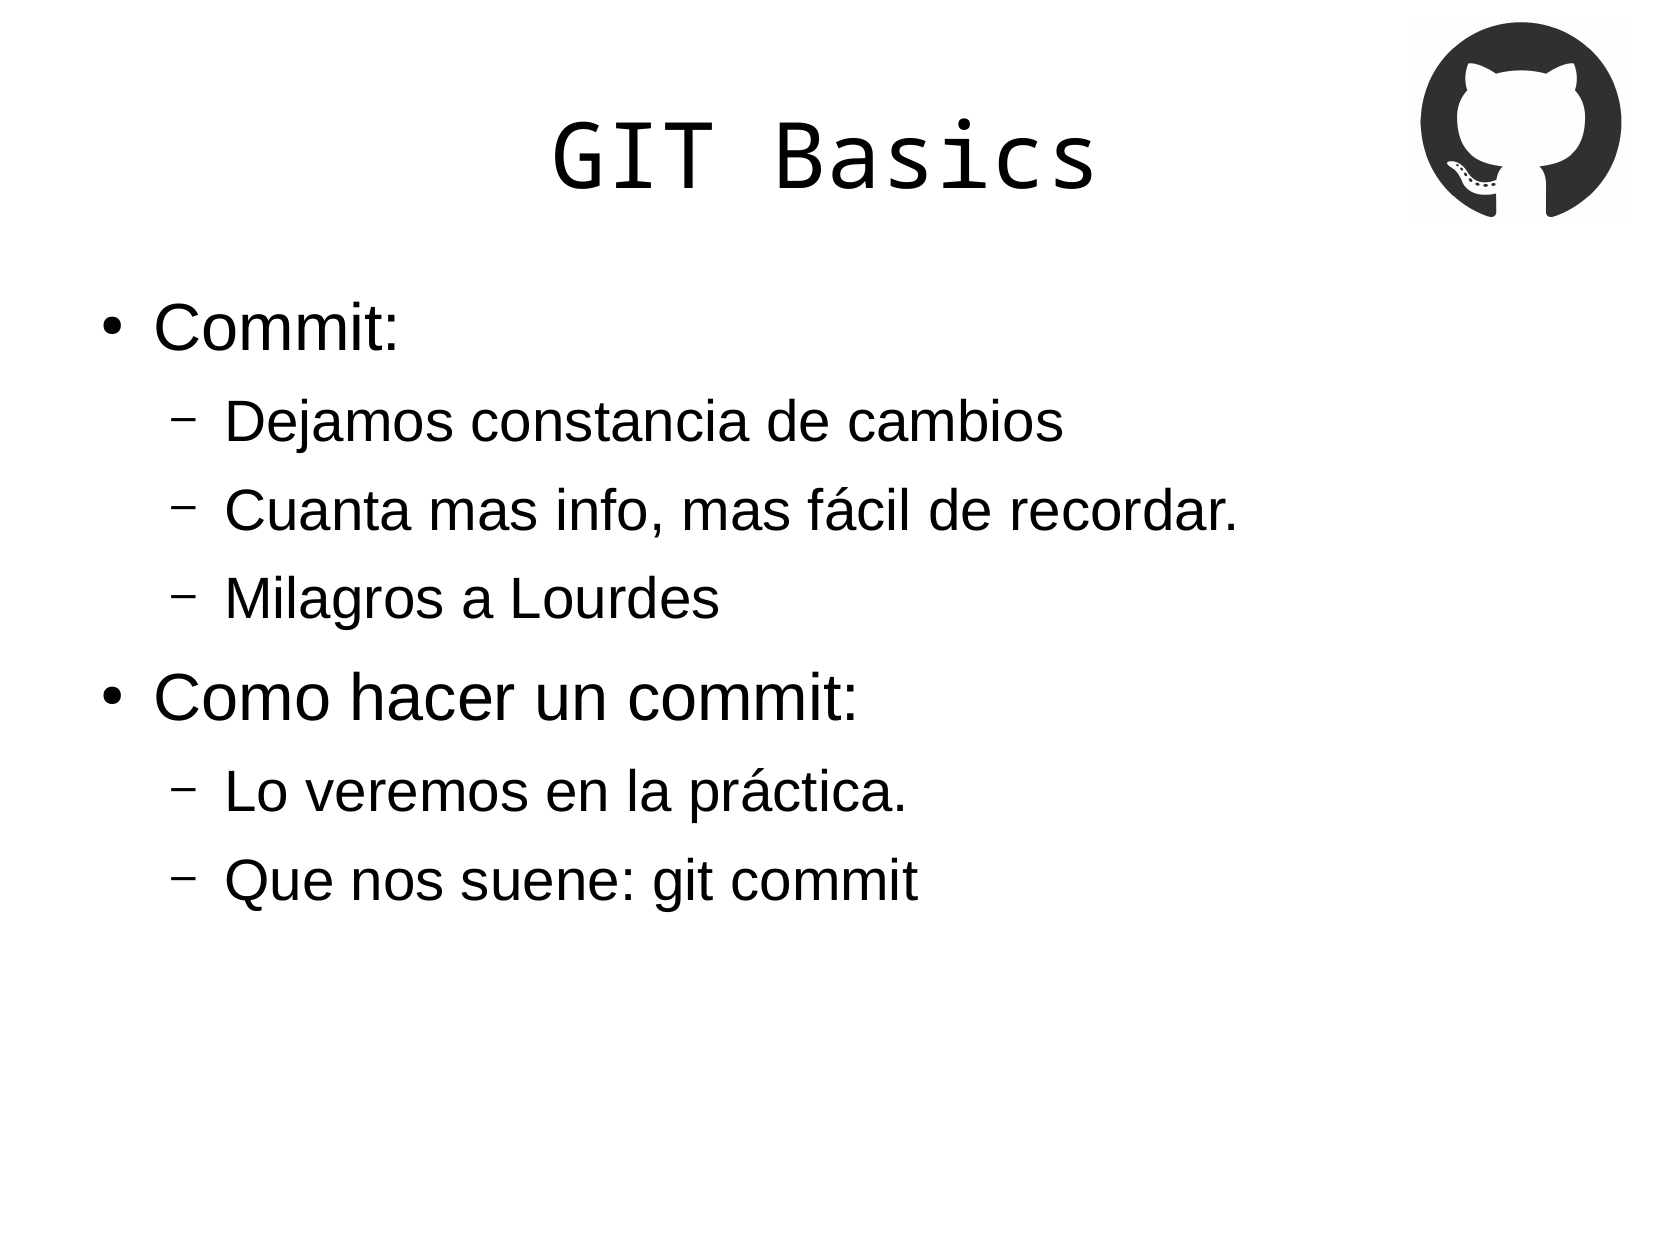

# GIT Basics
Commit:
Dejamos constancia de cambios
Cuanta mas info, mas fácil de recordar.
Milagros a Lourdes
Como hacer un commit:
Lo veremos en la práctica.
Que nos suene: git commit